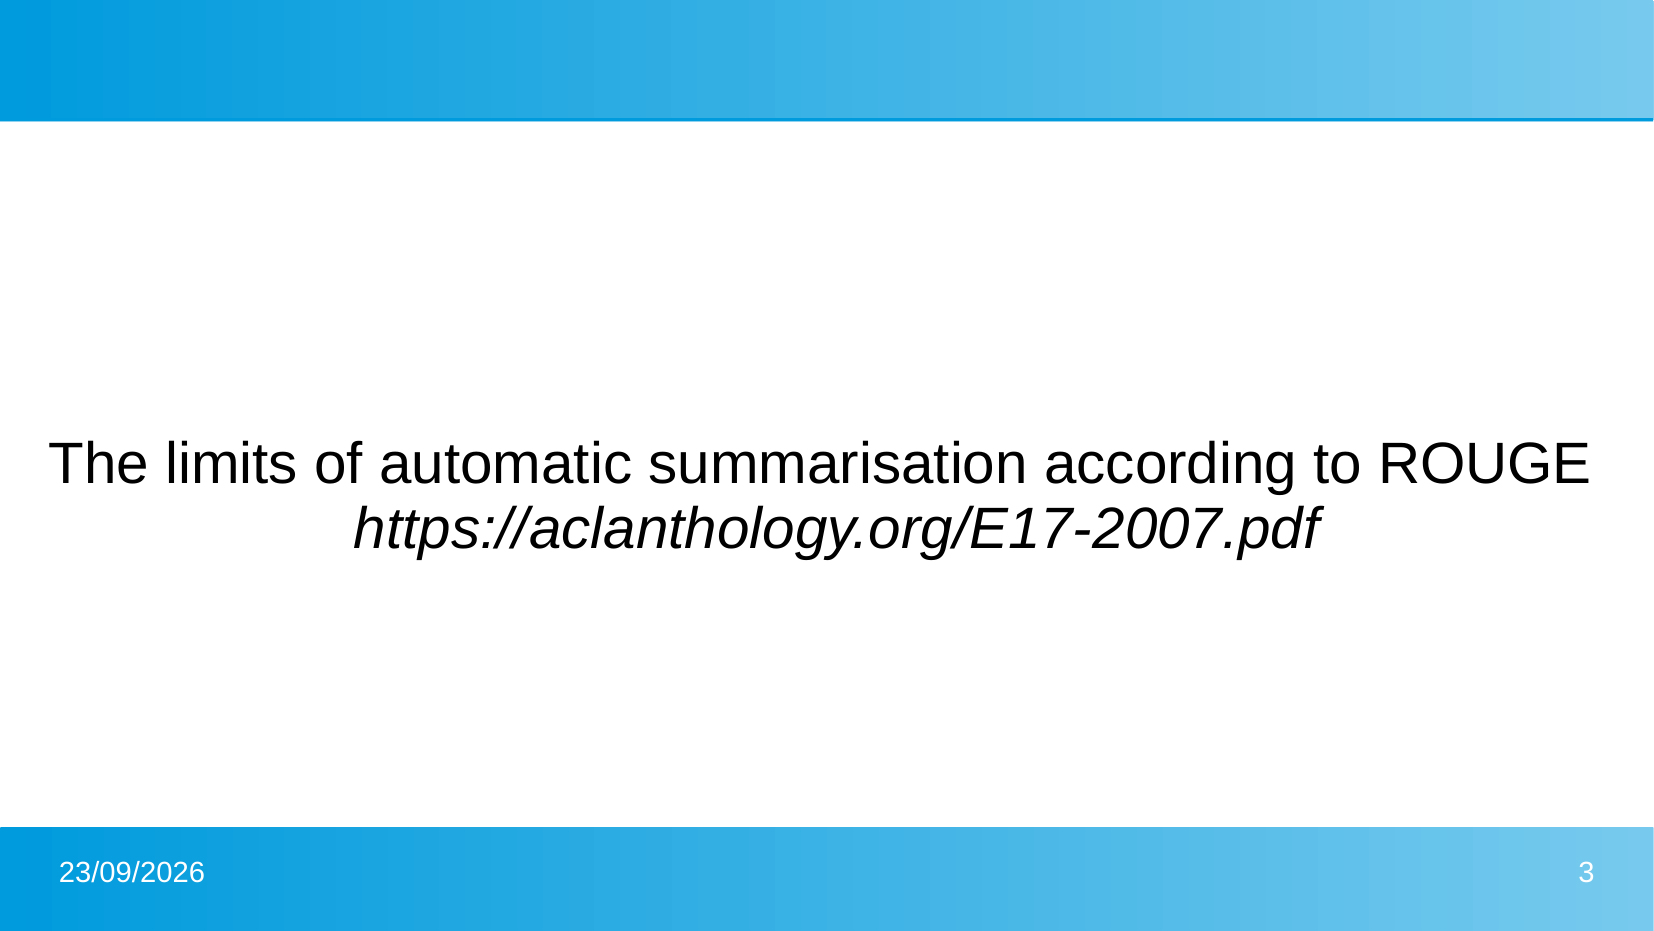

#
The limits of automatic summarisation according to ROUGE
 https://aclanthology.org/E17-2007.pdf
3